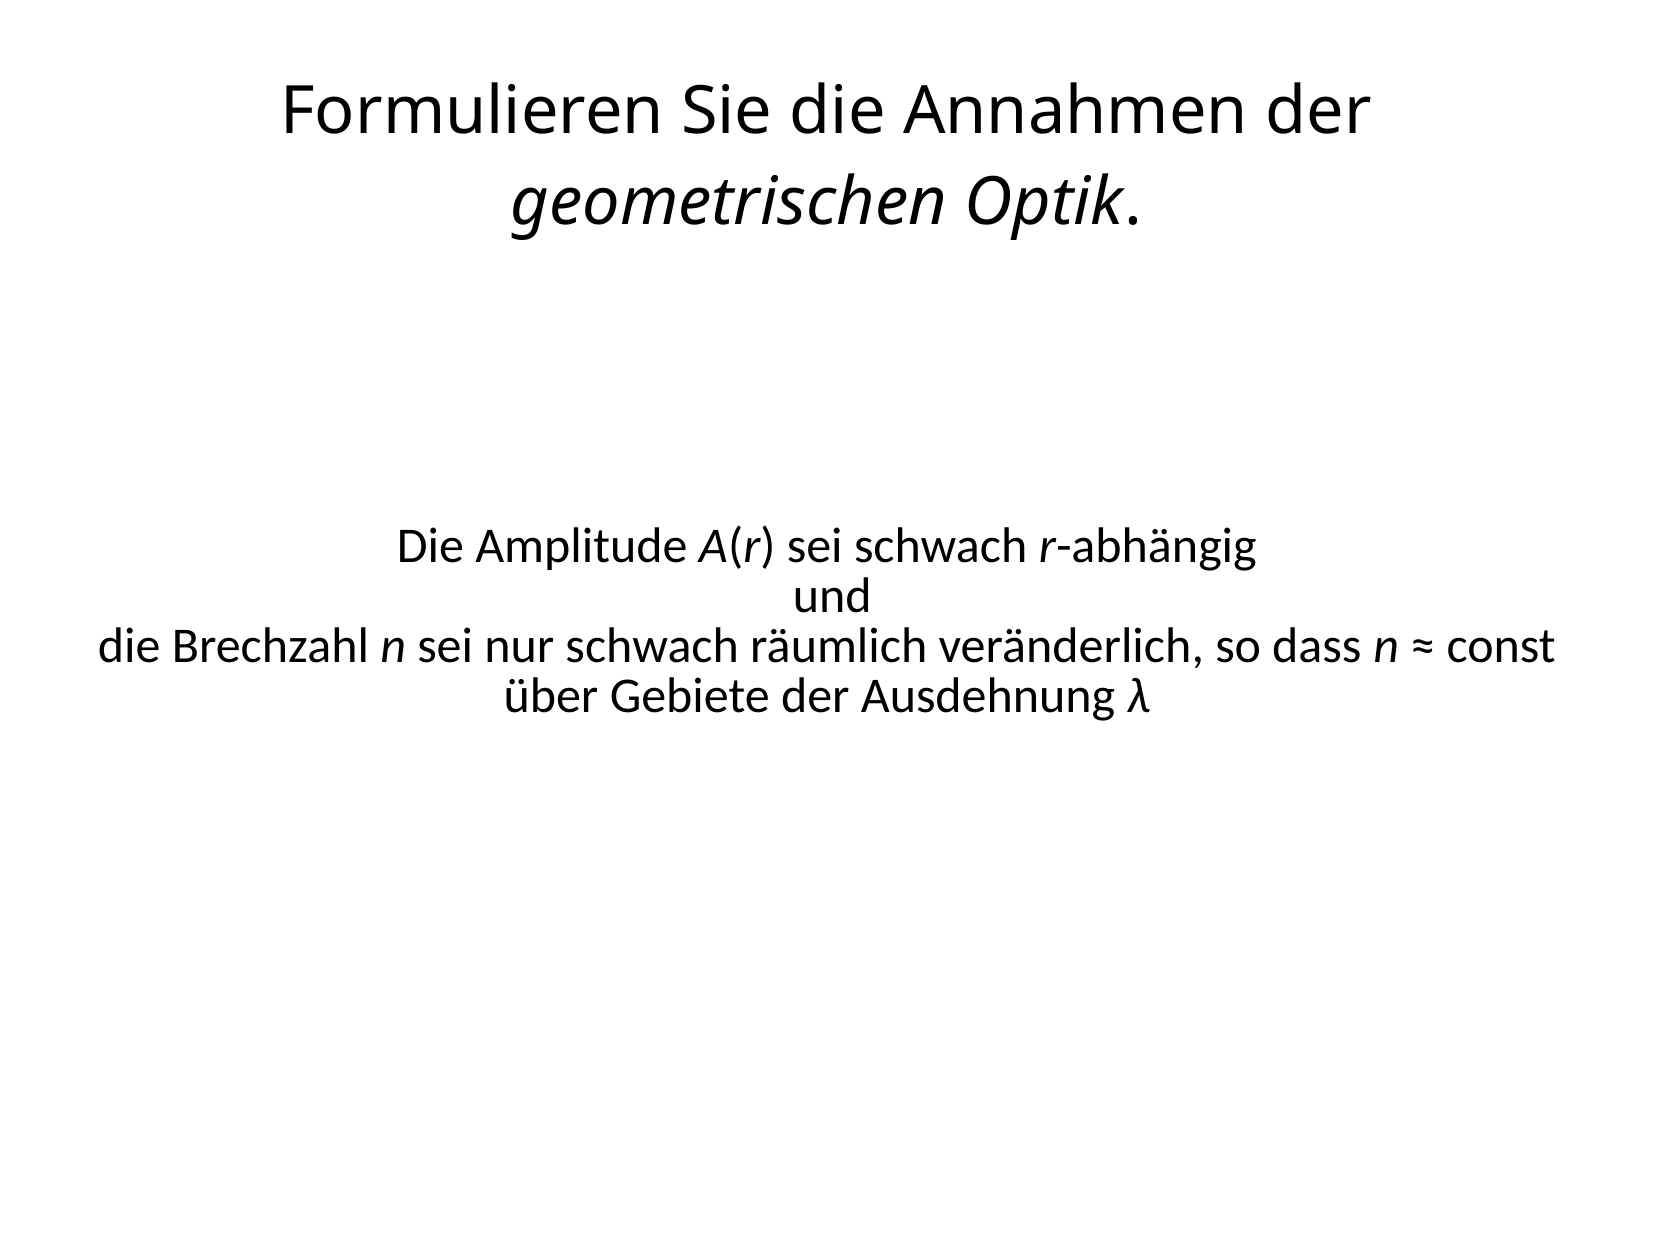

# Formulieren Sie die Annahmen der geometrischen Optik.
Die Amplitude A(r) sei schwach r-abhängig
 und
die Brechzahl n sei nur schwach räumlich veränderlich, so dass n ≈ const über Gebiete der Ausdehnung λ